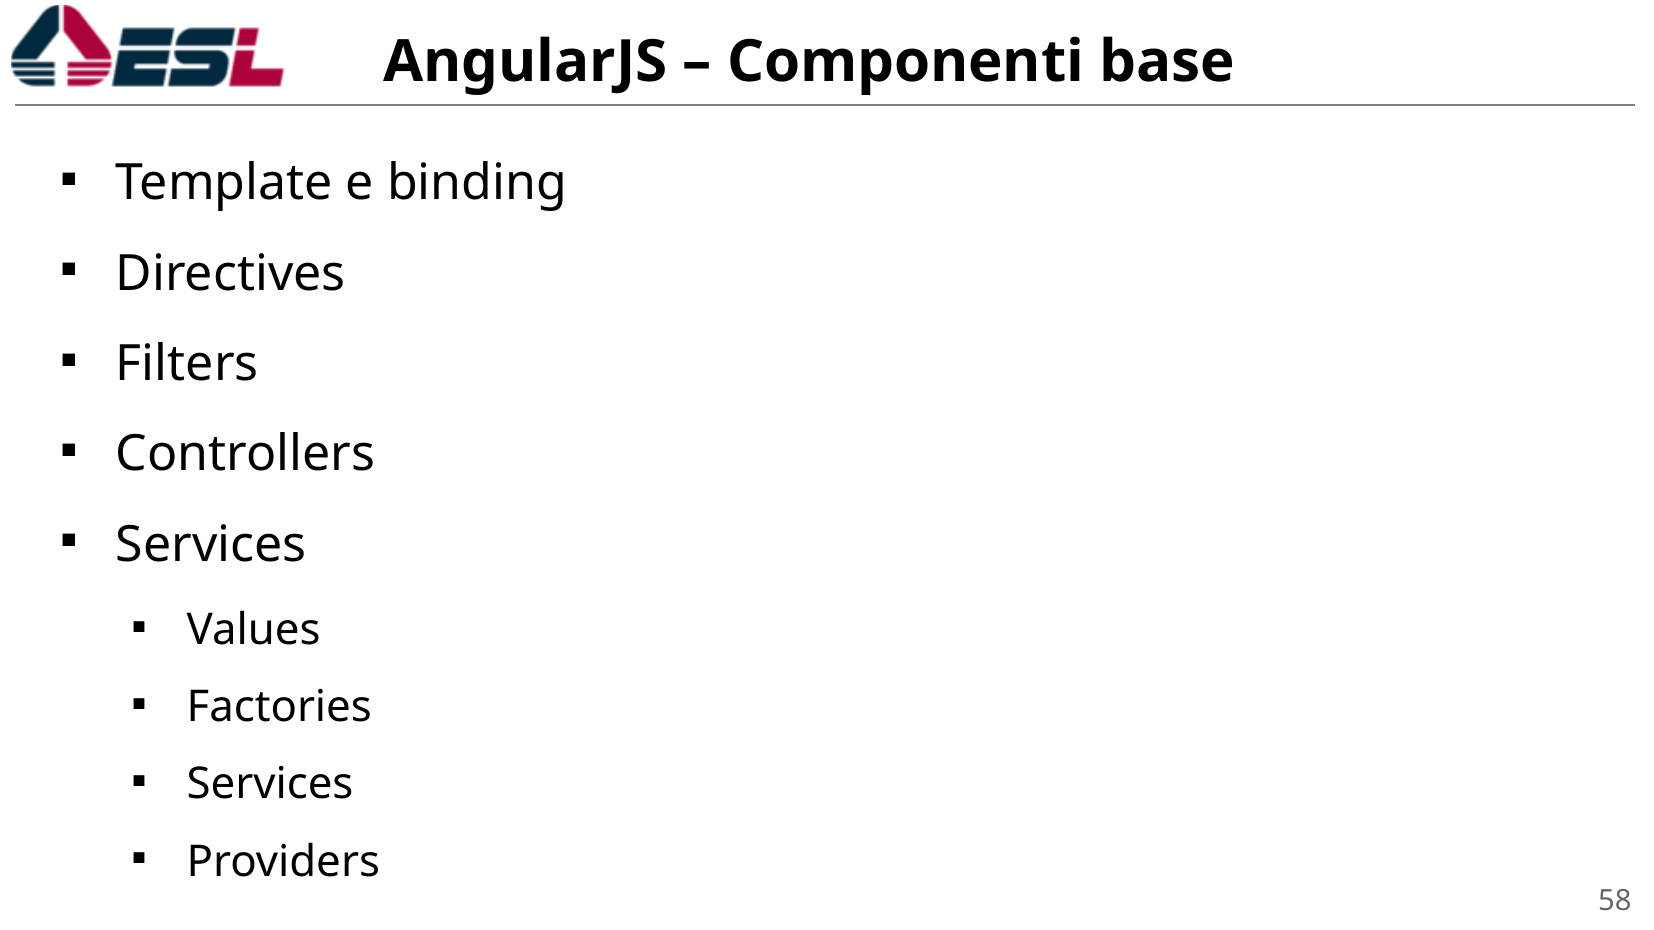

# AngularJS – Componenti base
Template e binding
Directives
Filters
Controllers
Services
Values
Factories
Services
Providers